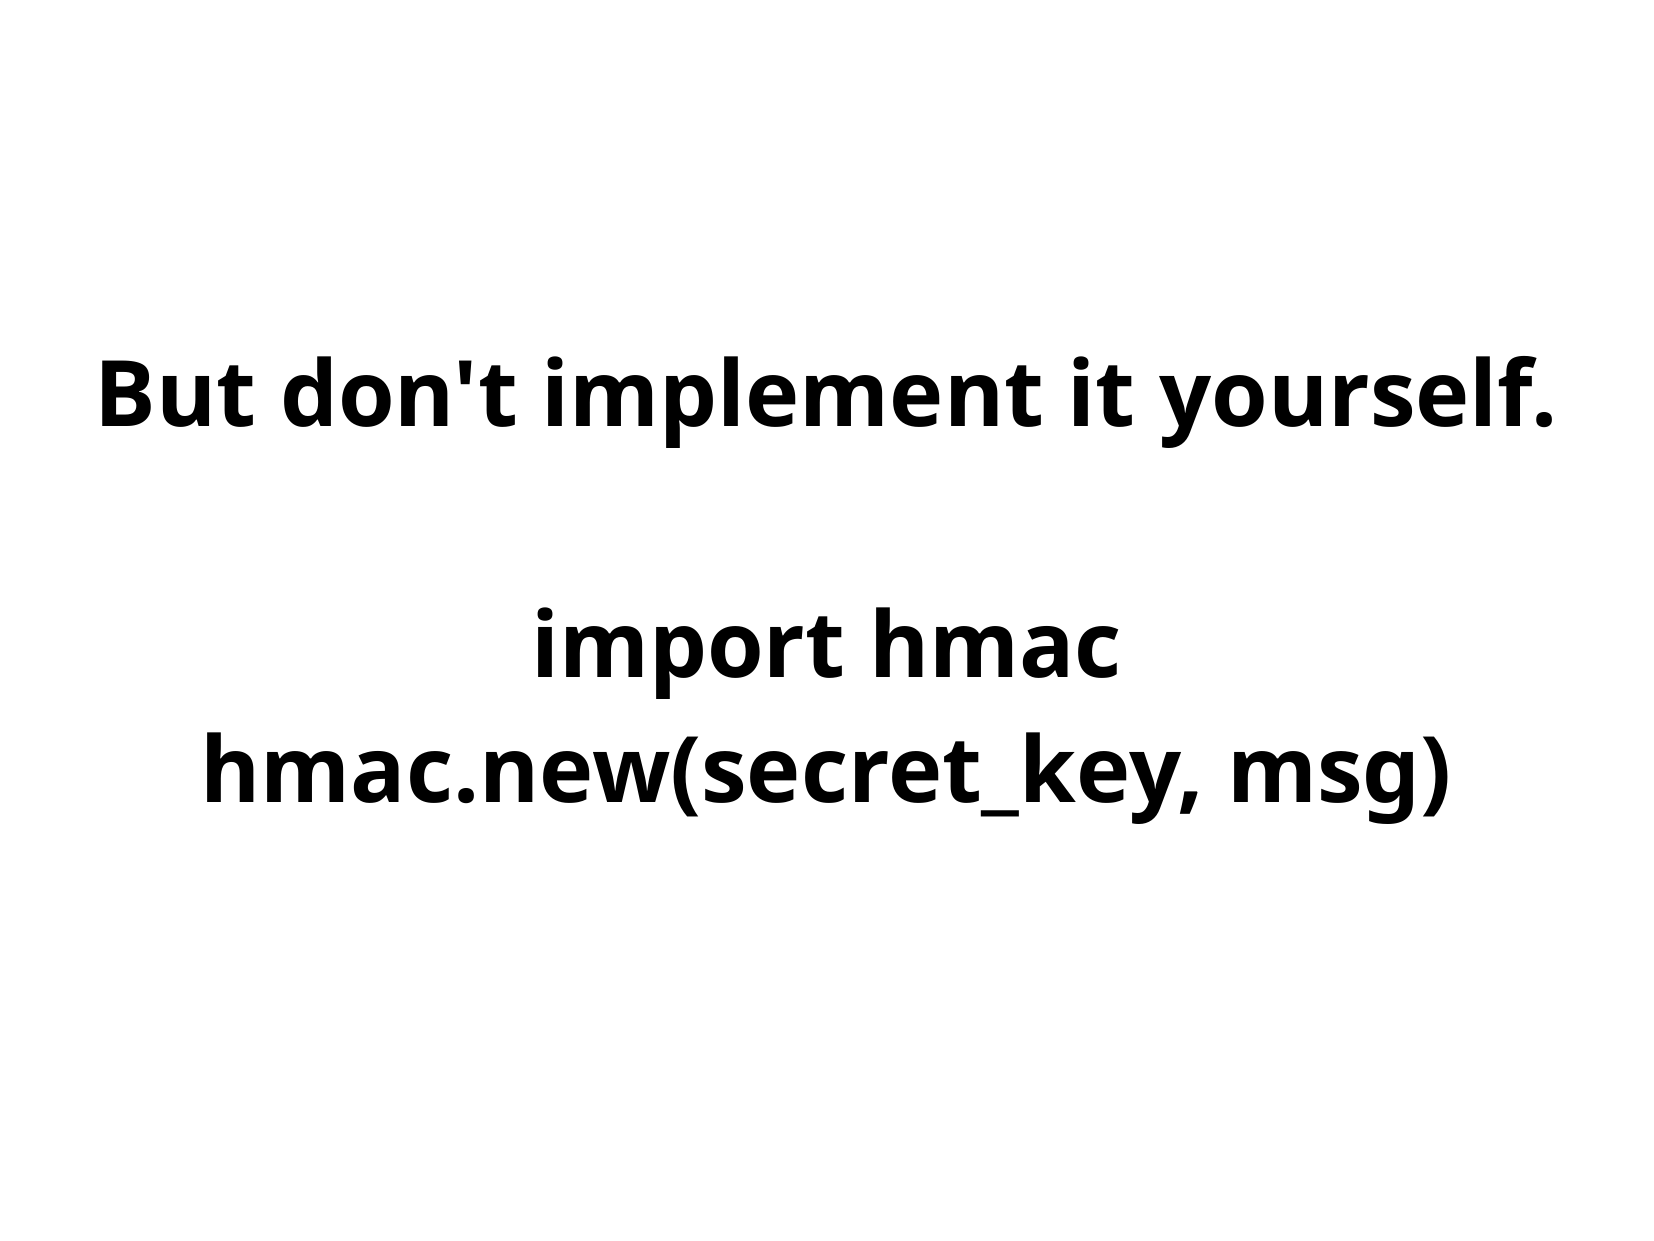

# But don't implement it yourself.
import hmac
hmac.new(secret_key, msg)